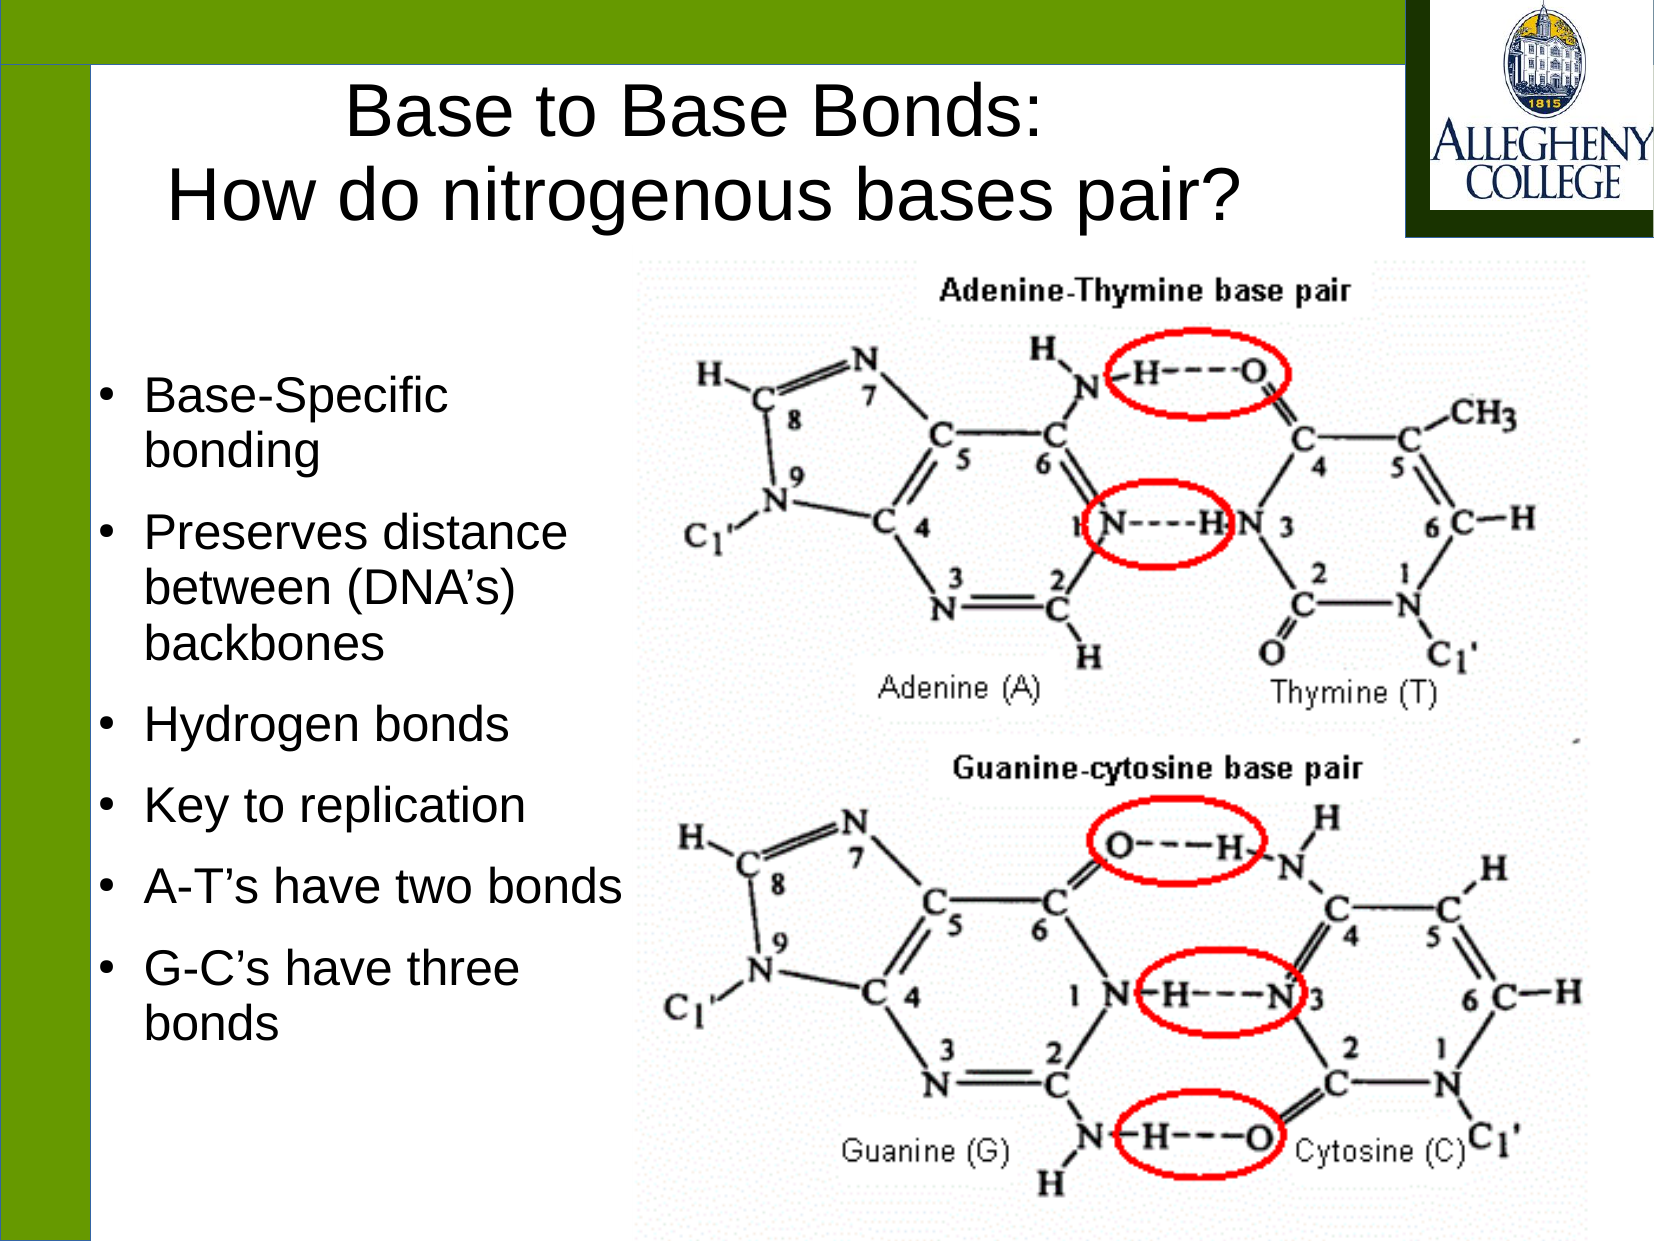

# Base to Base Bonds: How do nitrogenous bases pair?
Base-Specific bonding
Preserves distance between (DNA’s) backbones
Hydrogen bonds
Key to replication
A-T’s have two bonds
G-C’s have three bonds